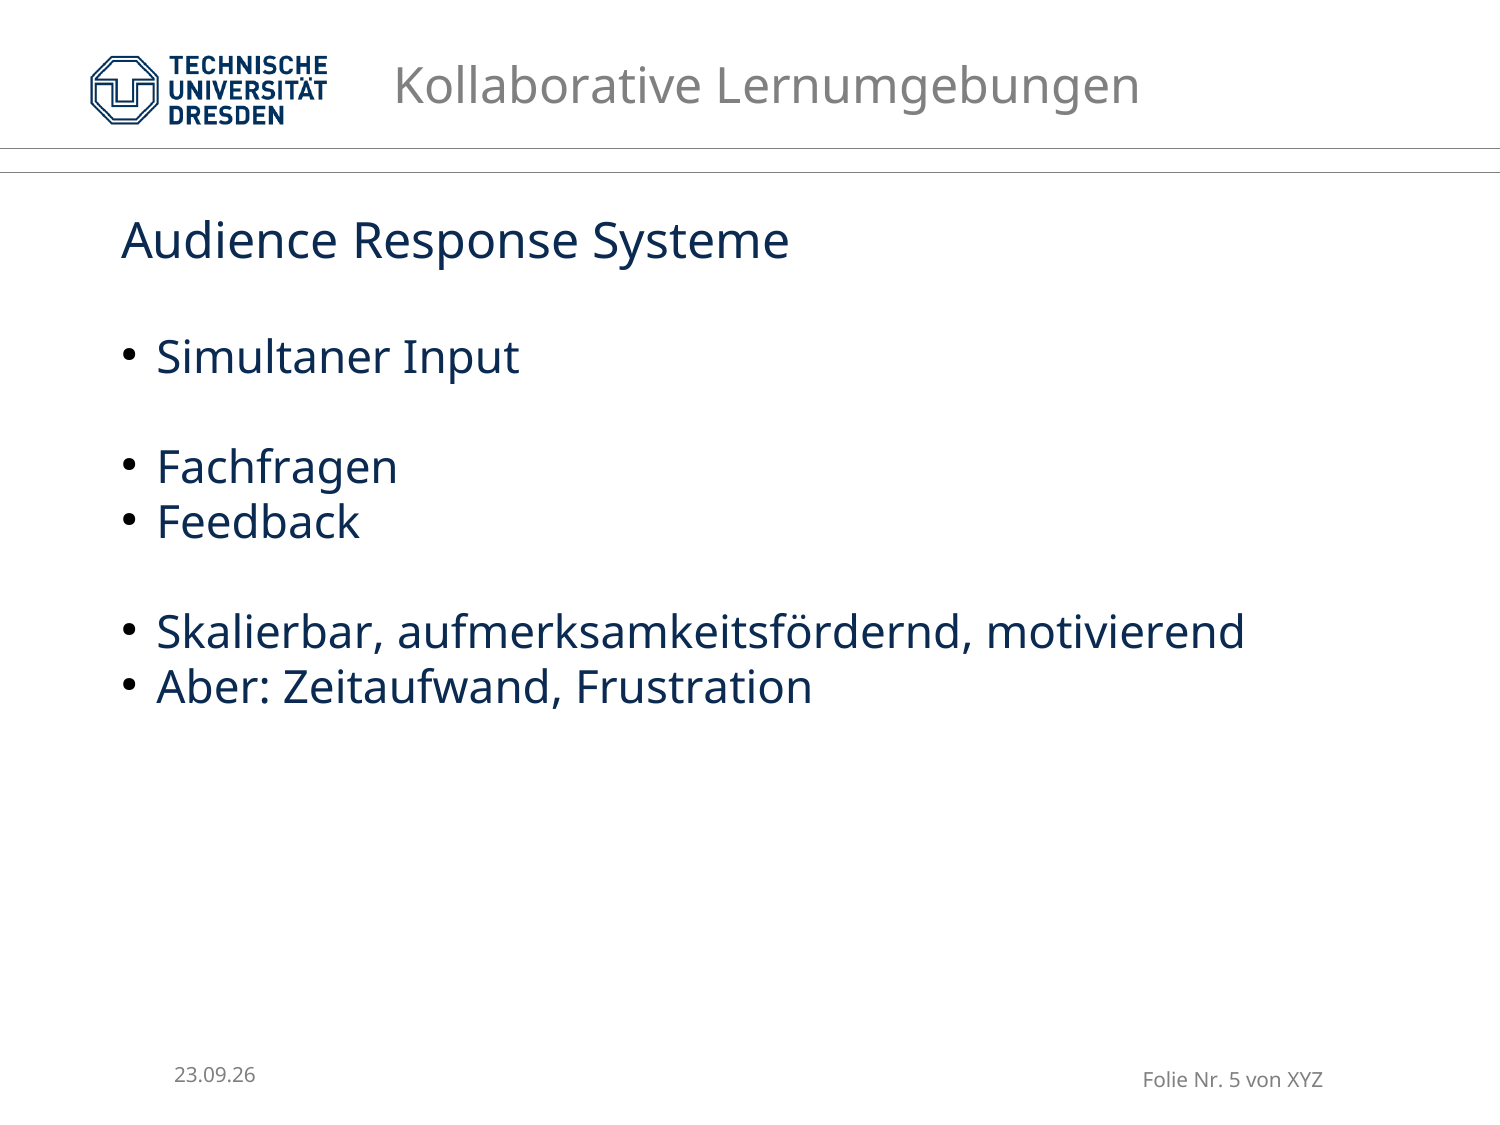

# Kollaborative Lernumgebungen
Audience Response Systeme
Simultaner Input
Fachfragen
Feedback
Skalierbar, aufmerksamkeitsfördernd, motivierend
Aber: Zeitaufwand, Frustration